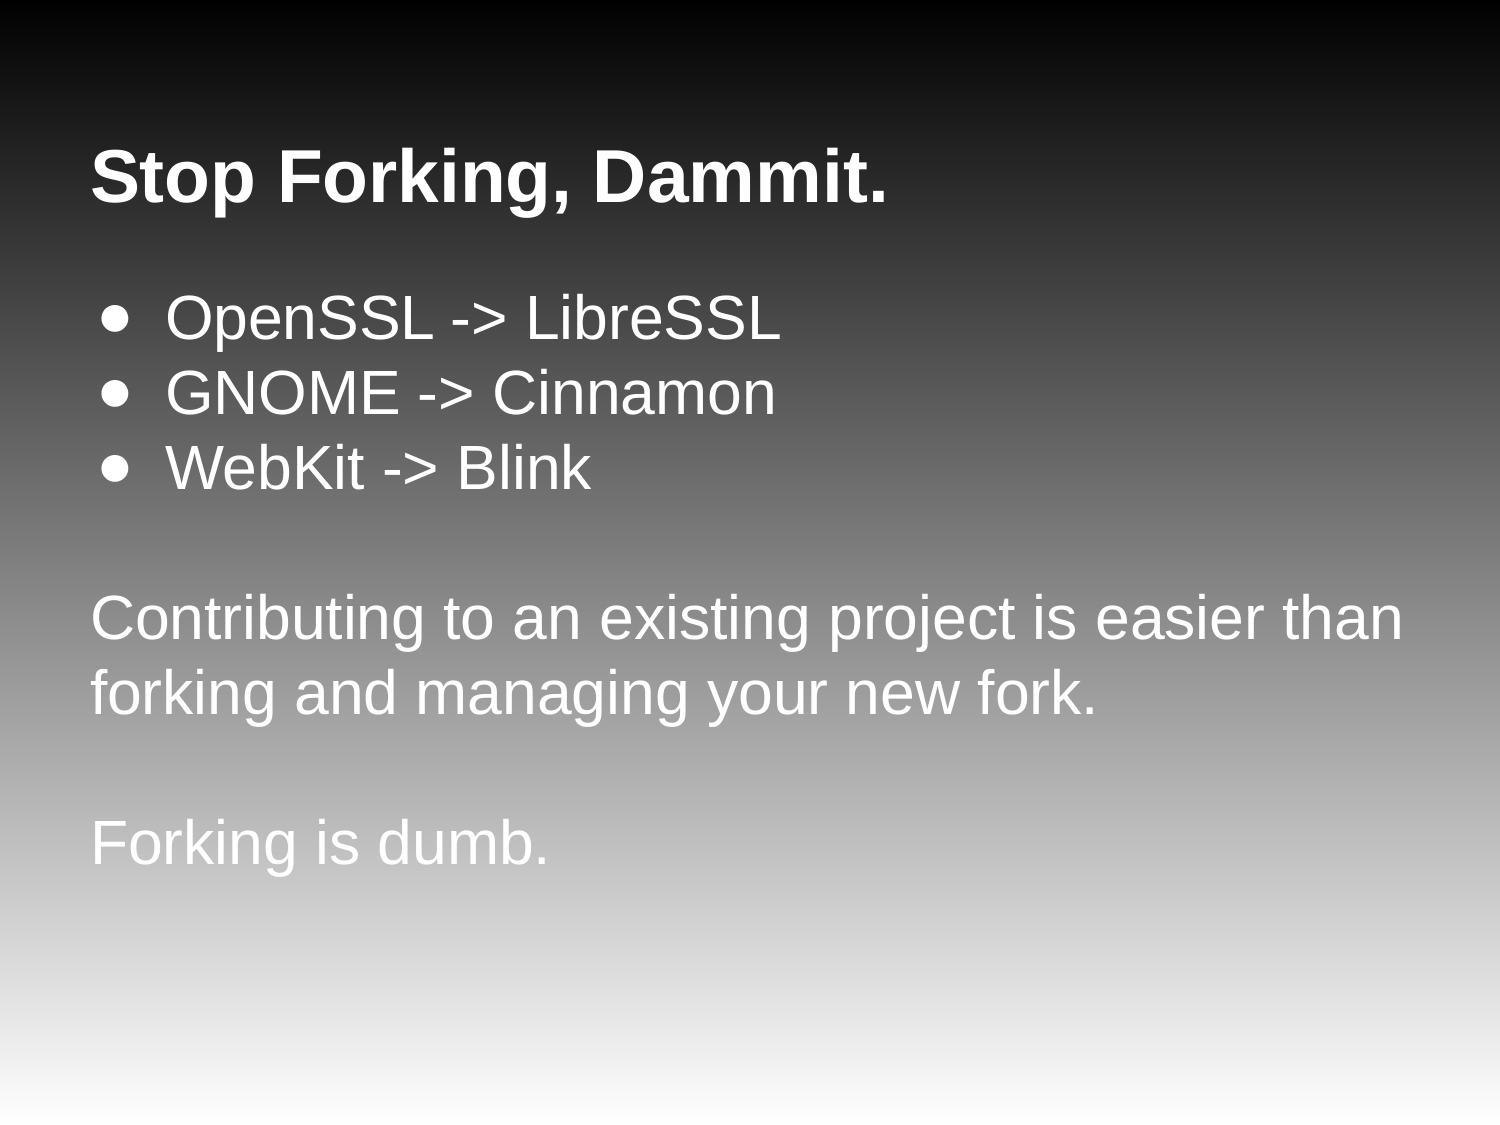

# Stop Forking, Dammit.
OpenSSL -> LibreSSL
GNOME -> Cinnamon
WebKit -> Blink
Contributing to an existing project is easier than forking and managing your new fork.
Forking is dumb.